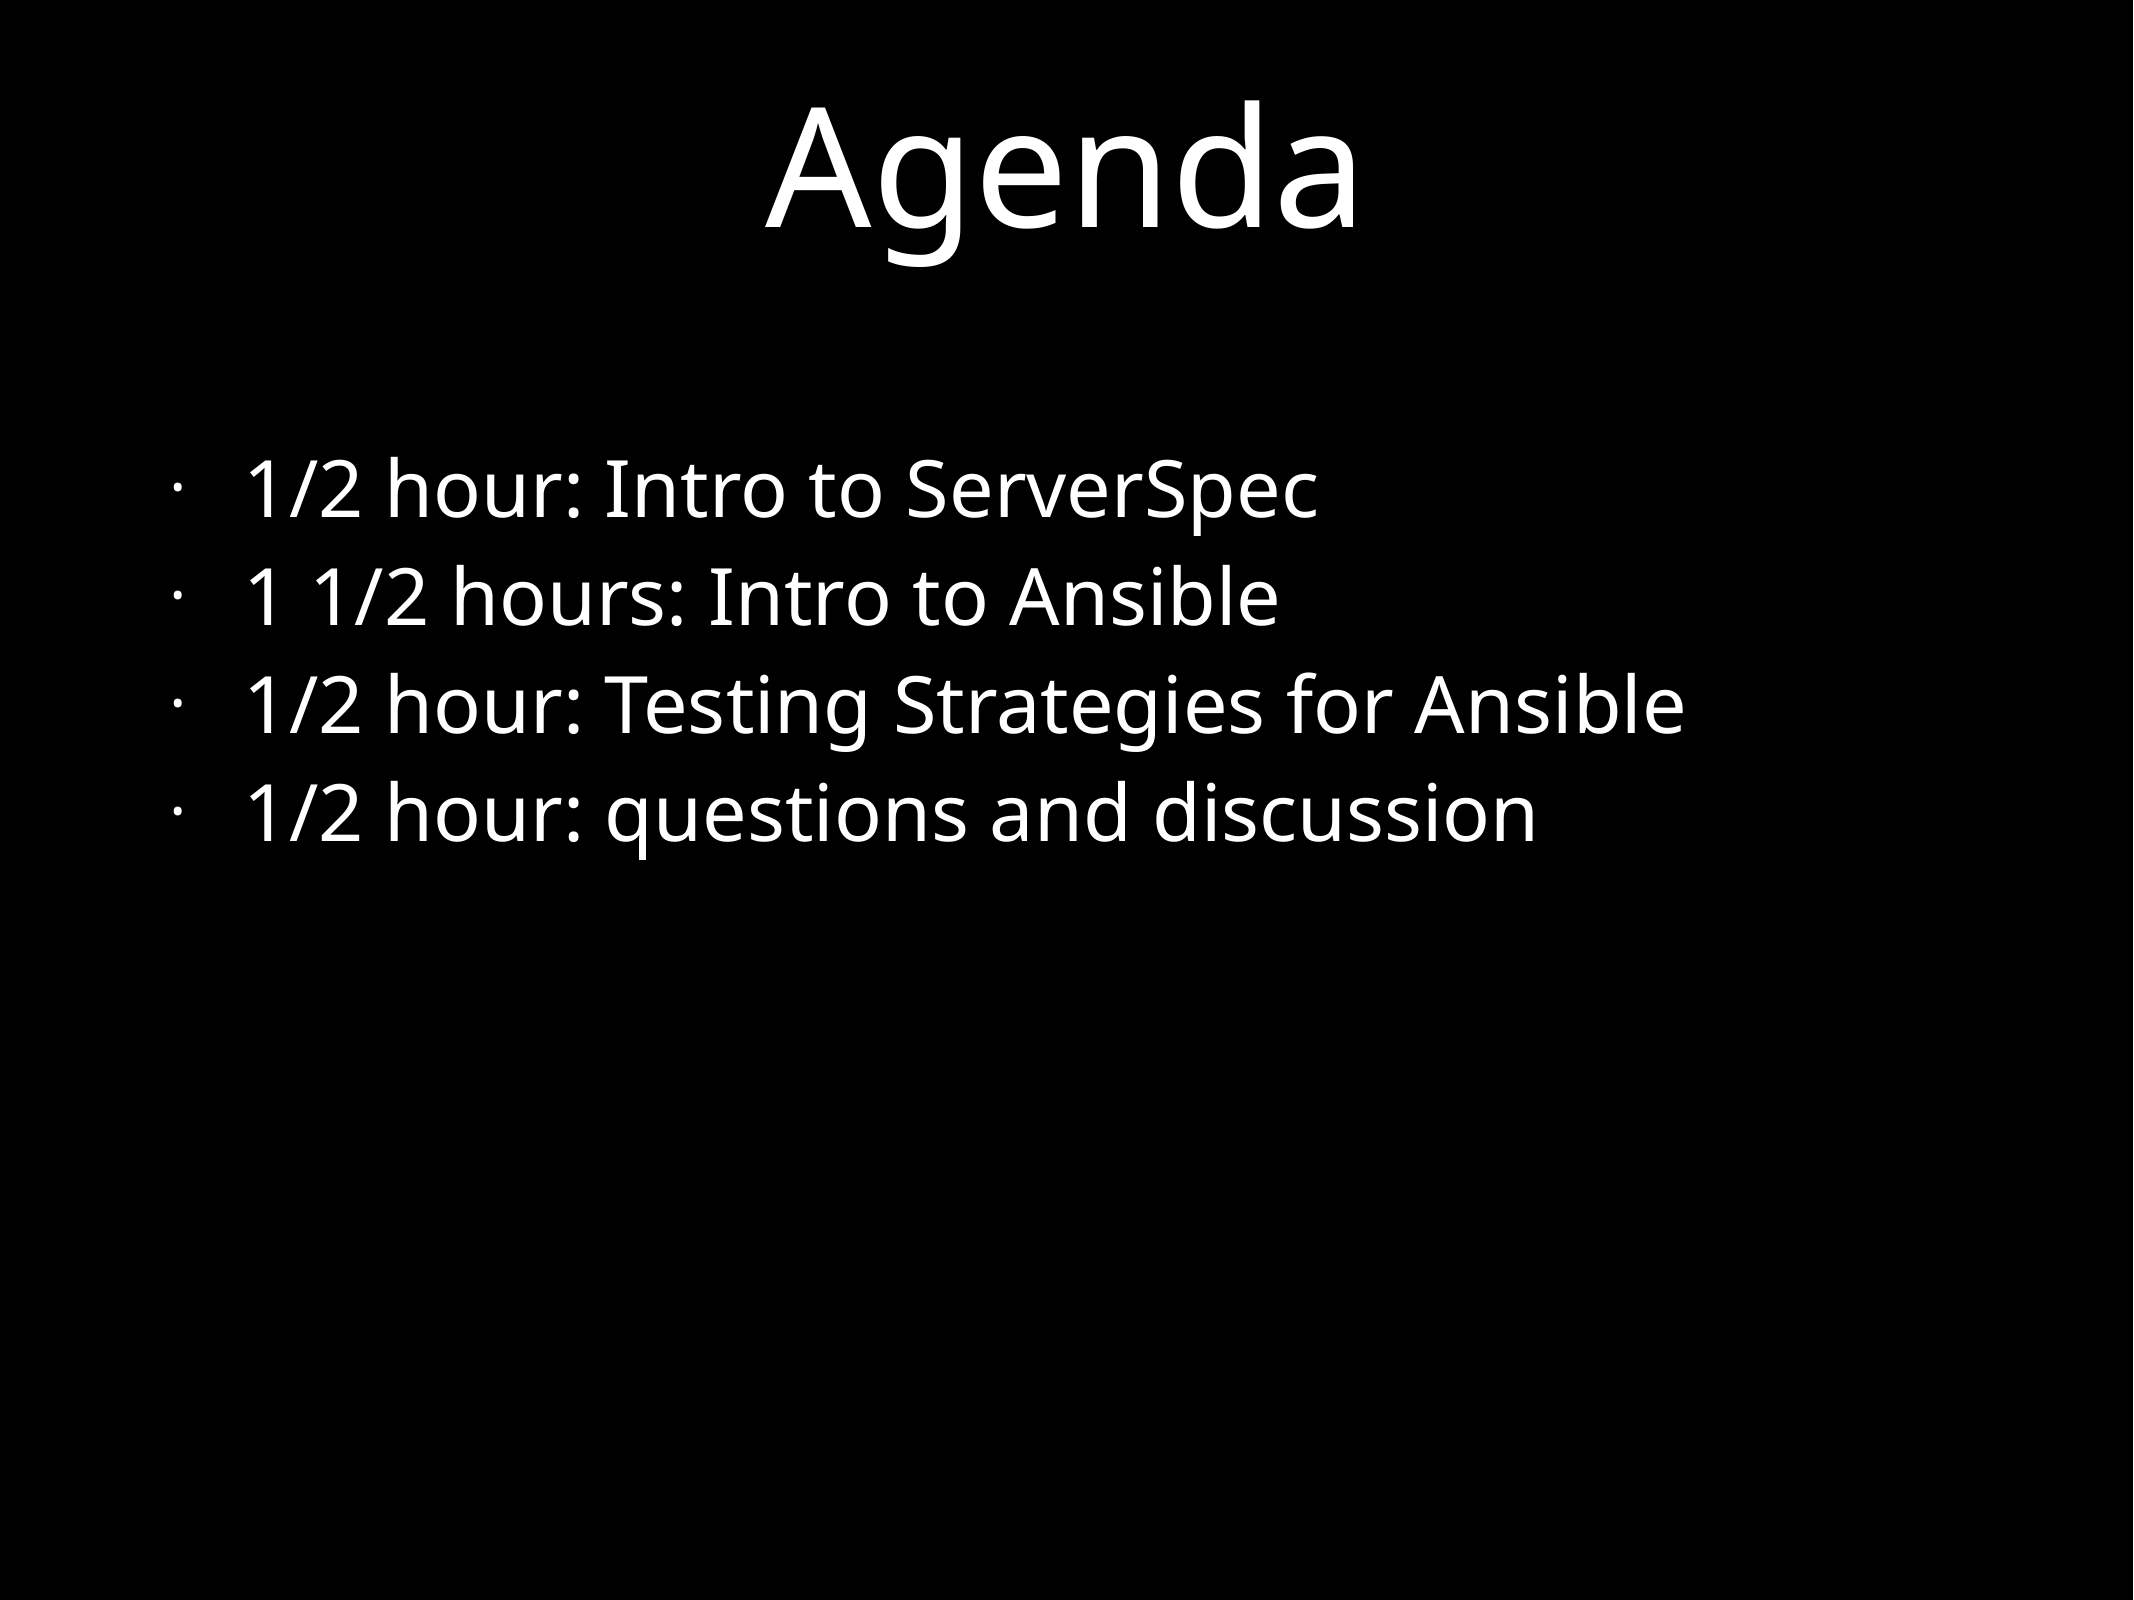

Agenda
1/2 hour: Intro to ServerSpec
1 1/2 hours: Intro to Ansible
1/2 hour: Testing Strategies for Ansible
1/2 hour: questions and discussion